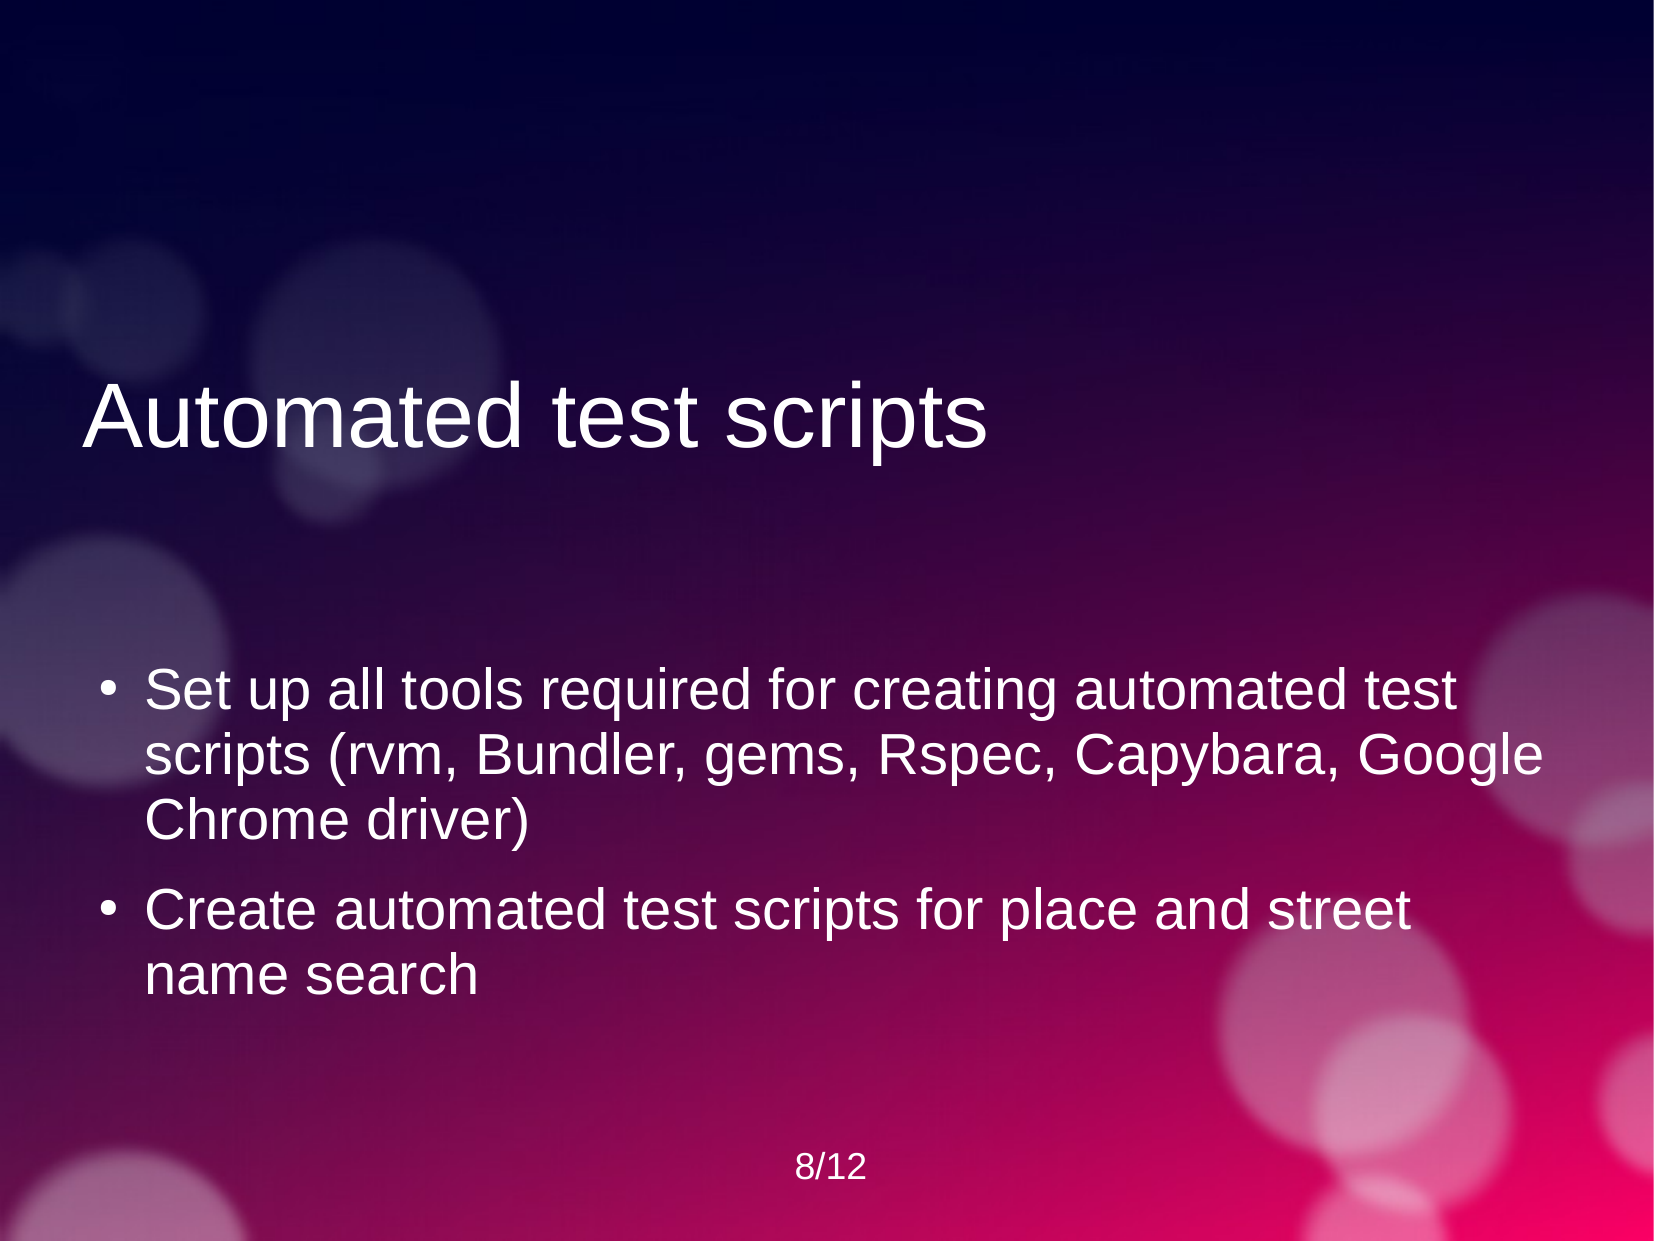

# Automated test scripts
Set up all tools required for creating automated test scripts (rvm, Bundler, gems, Rspec, Capybara, Google Chrome driver)
Create automated test scripts for place and street name search